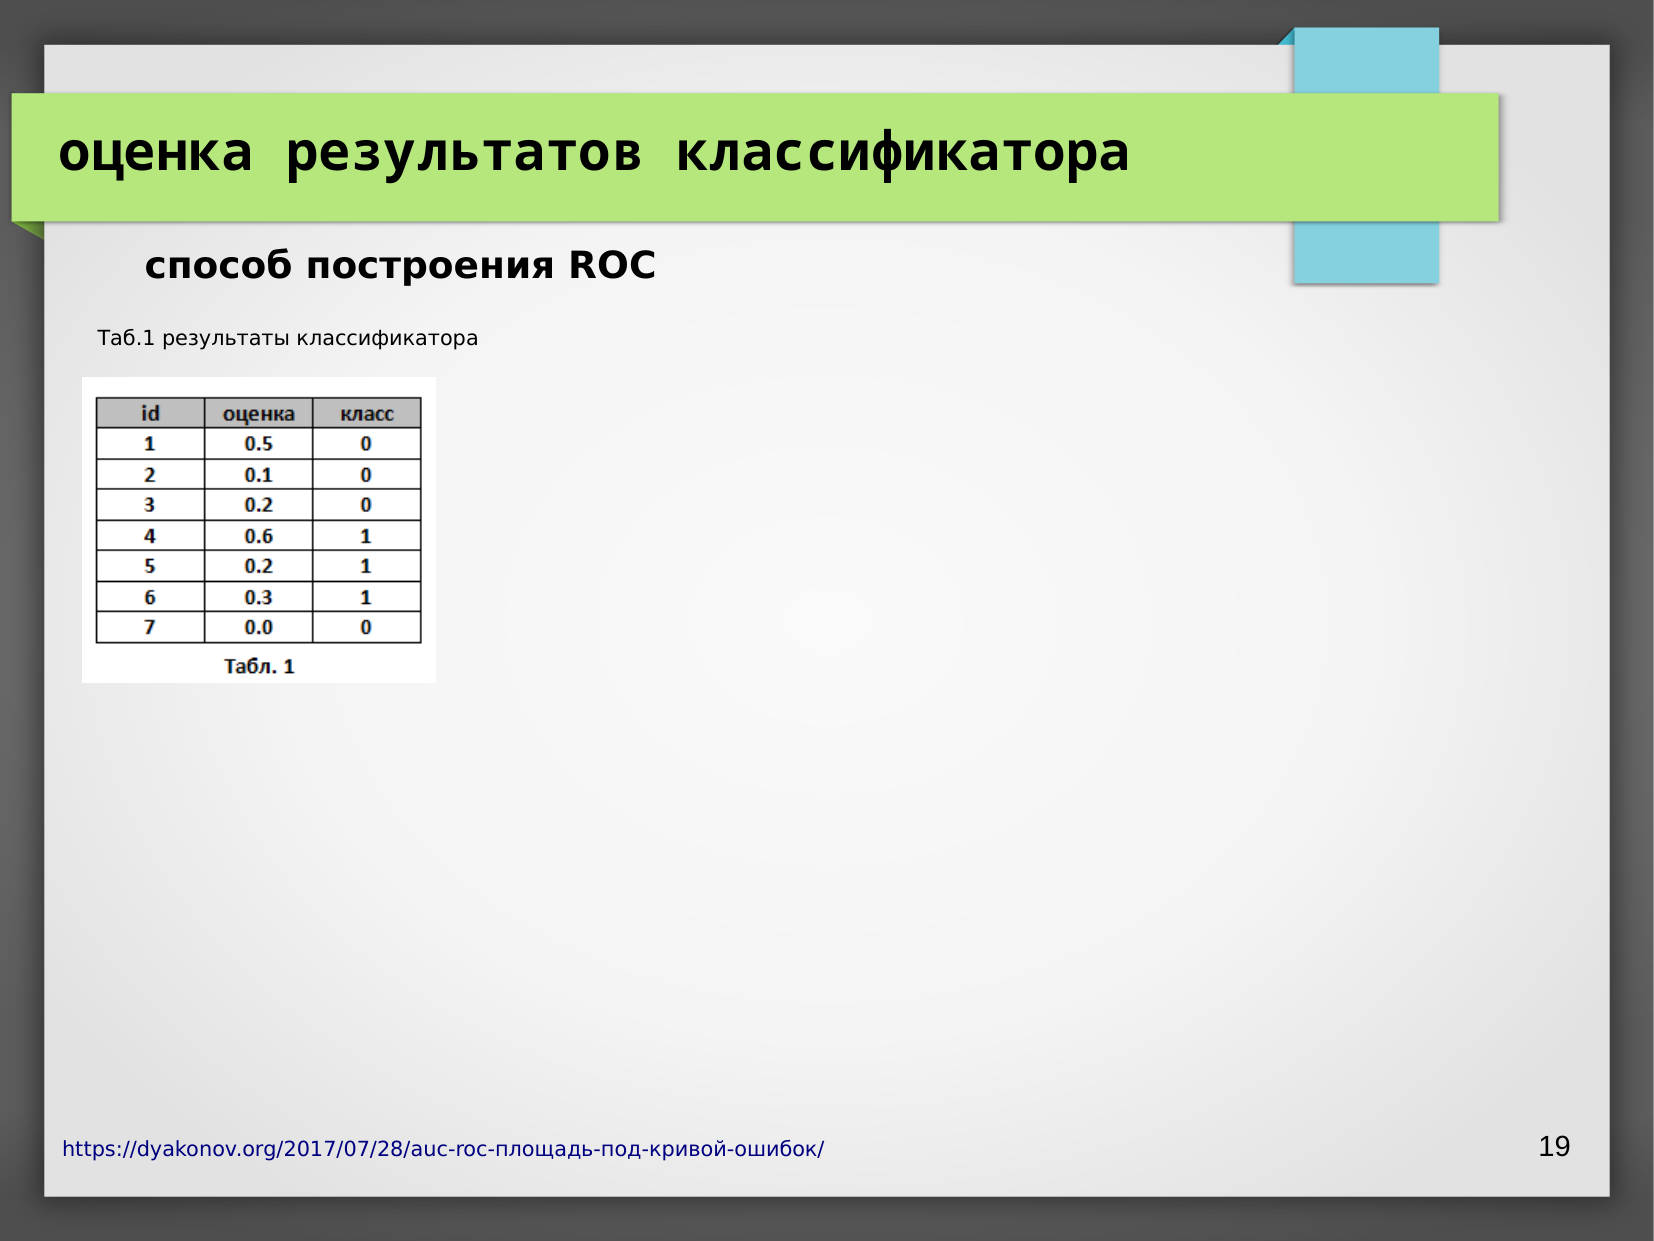

# оценка результатов классификатора
способ построения ROC
Таб.1 результаты классификатора
https://dyakonov.org/2017/07/28/auc-roc-площадь-под-кривой-ошибок/
19